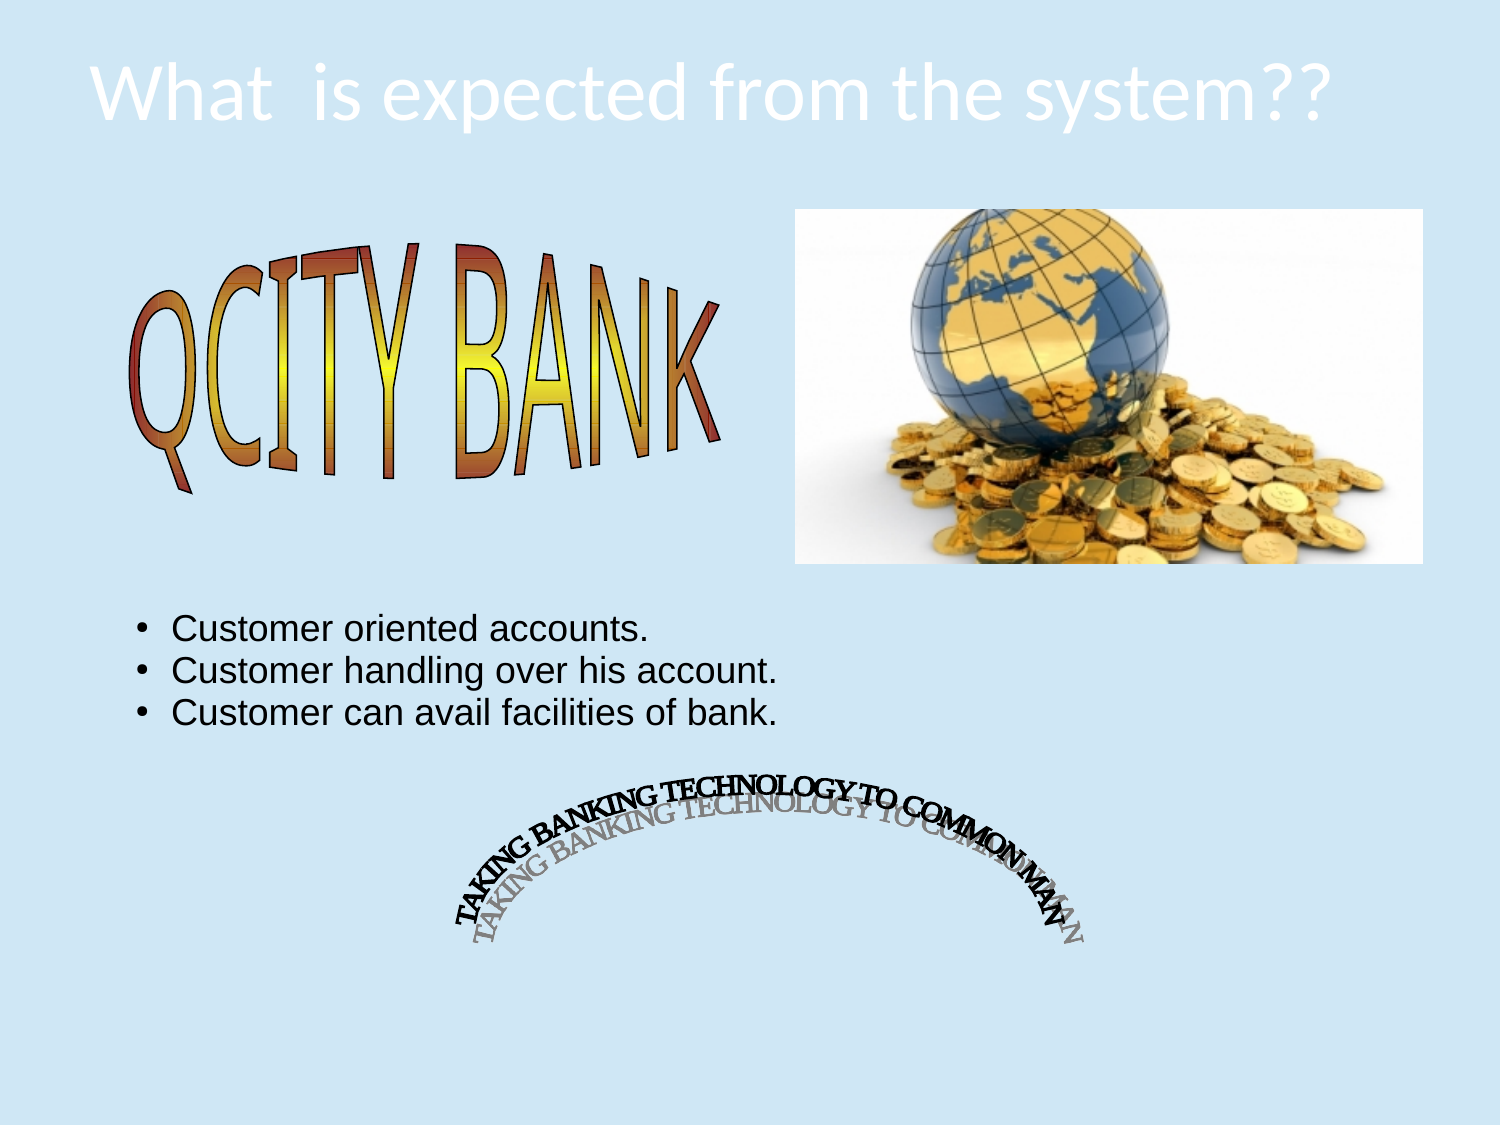

# What is expected from the system??
QCITY BANK
Customer oriented accounts.
Customer handling over his account.
Customer can avail facilities of bank.
TAKING BANKING TECHNOLOGY TO COMMON MAN